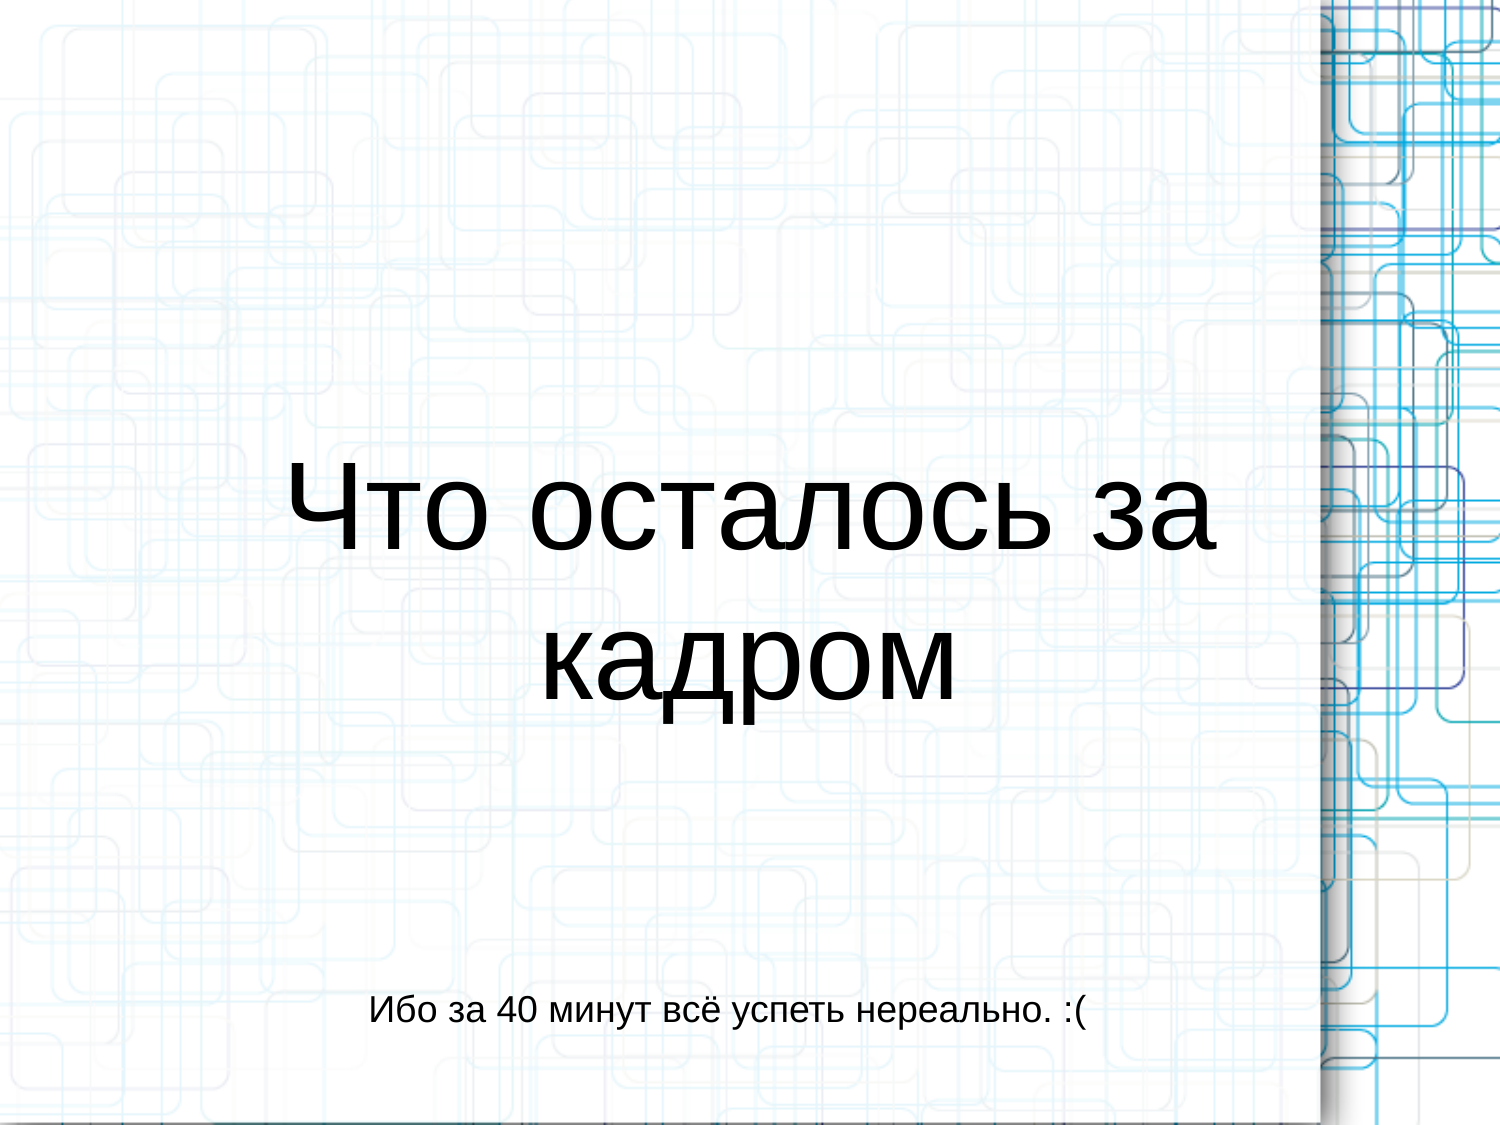

# Что осталось за кадром
Ибо за 40 минут всё успеть нереально. :(